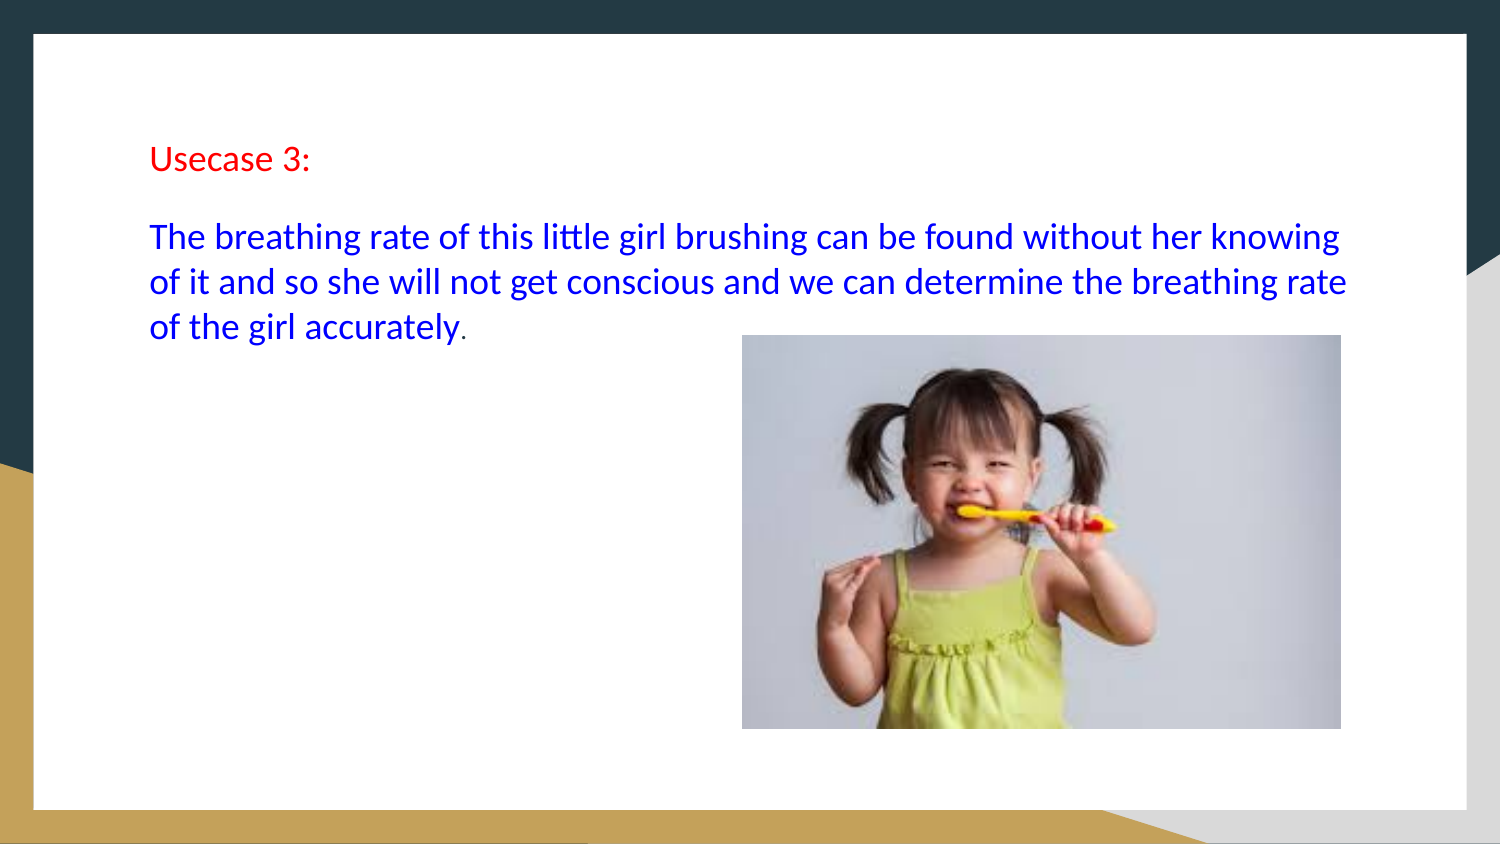

Usecase 3:
The breathing rate of this little girl brushing can be found without her knowing of it and so she will not get conscious and we can determine the breathing rate of the girl accurately.
#